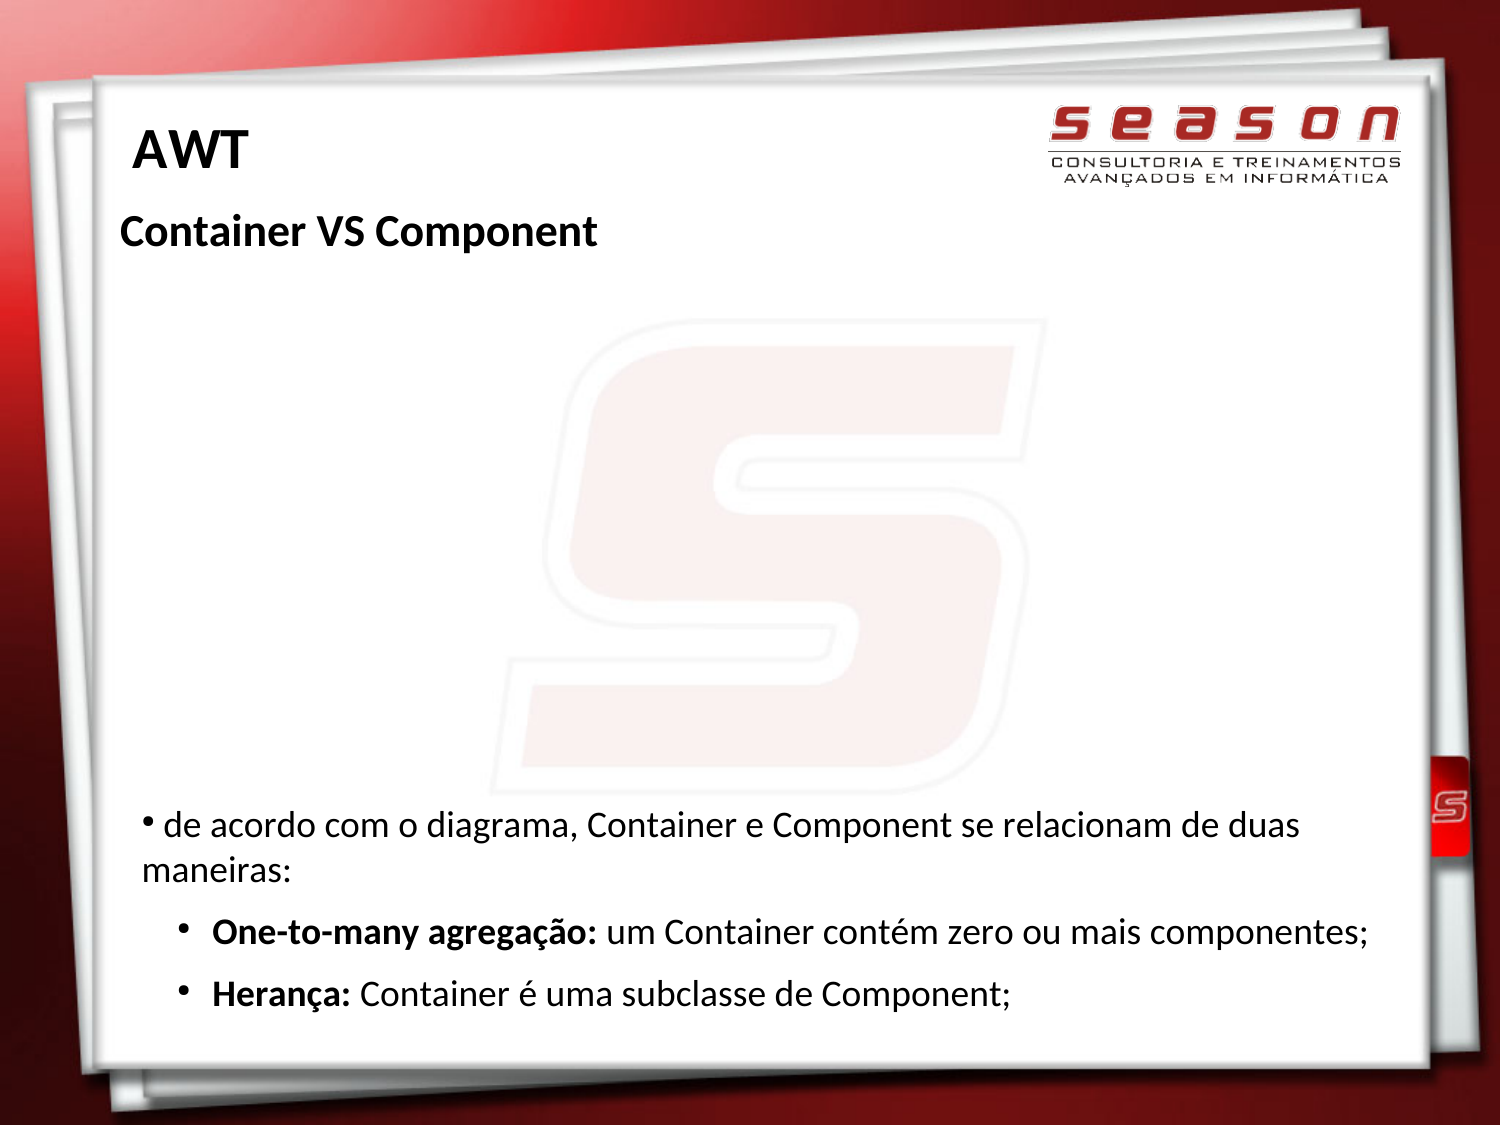

# AWT
Container VS Component
 de acordo com o diagrama, Container e Component se relacionam de duas maneiras:
One-to-many agregação: um Container contém zero ou mais componentes;
Herança: Container é uma subclasse de Component;